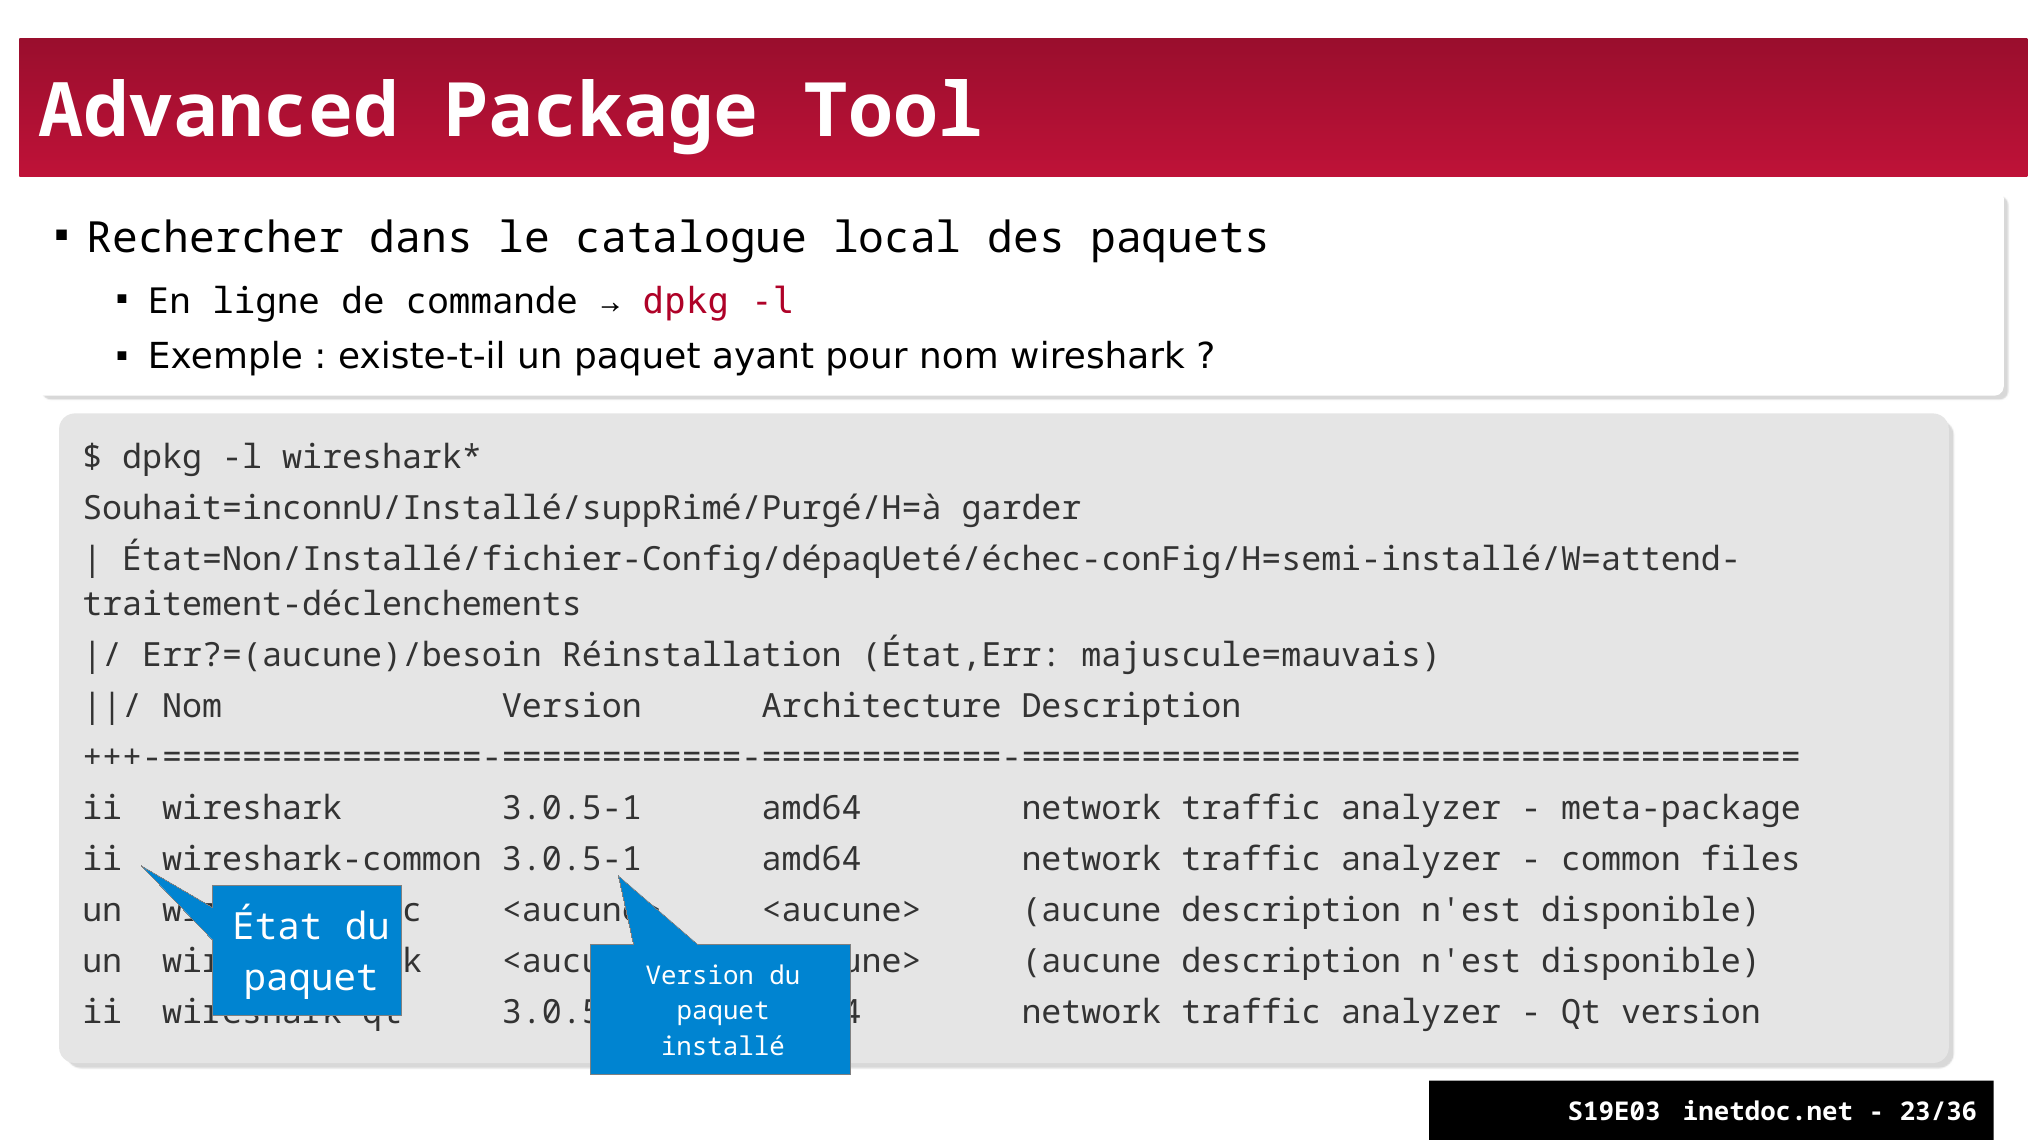

Advanced Package Tool
Rechercher dans le catalogue local des paquets
En ligne de commande → dpkg -l
Exemple : existe-t-il un paquet ayant pour nom wireshark ?
$ dpkg -l wireshark*
Souhait=inconnU/Installé/suppRimé/Purgé/H=à garder
| État=Non/Installé/fichier-Config/dépaqUeté/échec-conFig/H=semi-installé/W=attend-traitement-déclenchements
|/ Err?=(aucune)/besoin Réinstallation (État,Err: majuscule=mauvais)
||/ Nom Version Architecture Description
+++-================-============-============-=======================================
ii wireshark 3.0.5-1 amd64 network traffic analyzer - meta-package
ii wireshark-common 3.0.5-1 amd64 network traffic analyzer - common files
un wireshark-doc <aucune> <aucune> (aucune description n'est disponible)
un wireshark-gtk <aucune> <aucune> (aucune description n'est disponible)
ii wireshark-qt 3.0.5-1 amd64 network traffic analyzer - Qt version
État du paquet
Version du paquet installé
S19E03	inetdoc.net - /36